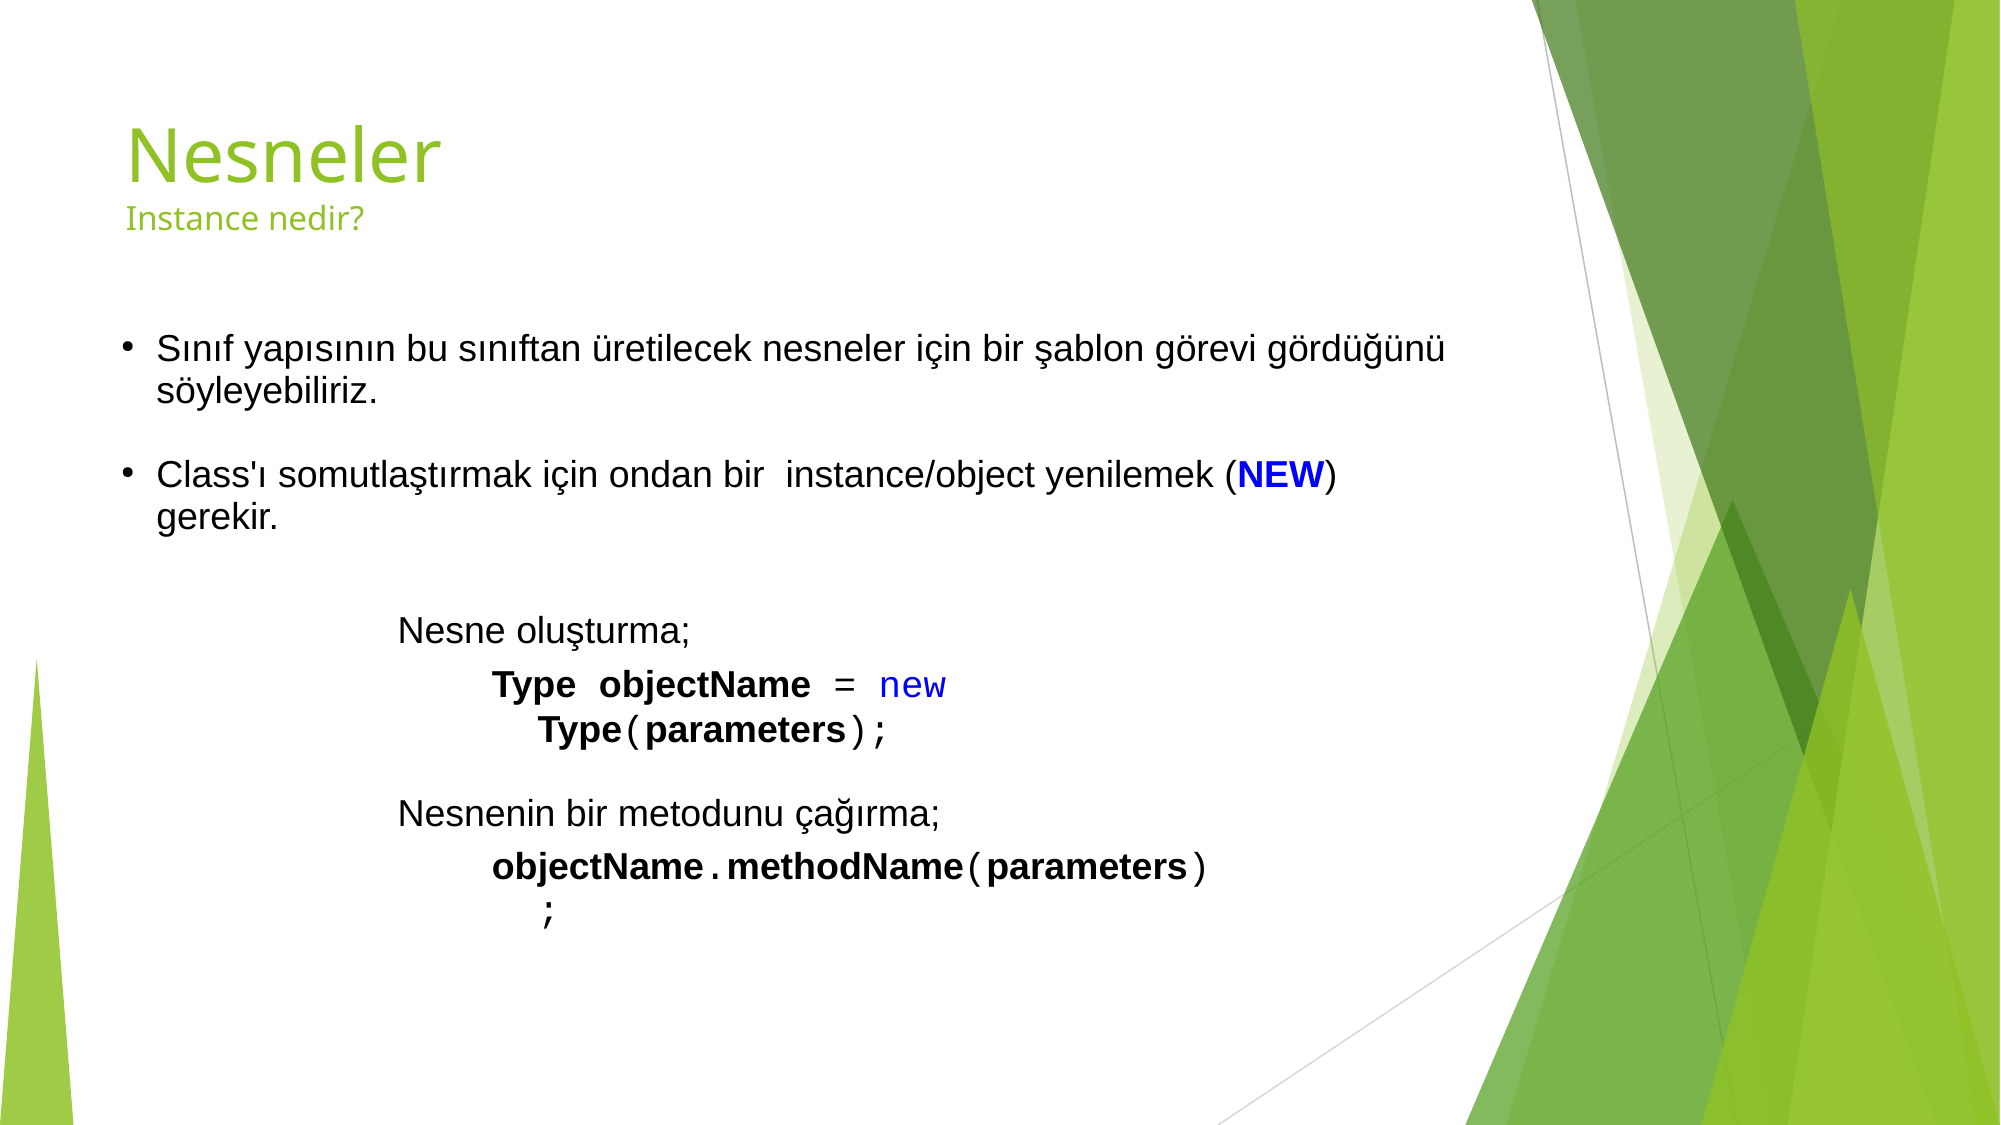

# Nesneler Instance nedir?
Sınıf yapısının bu sınıftan üretilecek nesneler için bir şablon görevi gördüğünü söyleyebiliriz.
Class'ı somutlaştırmak için ondan bir instance/object yenilemek (NEW) gerekir.
Nesne oluşturma;
Type objectName = new Type(parameters);
Nesnenin bir metodunu çağırma;
objectName.methodName(parameters);